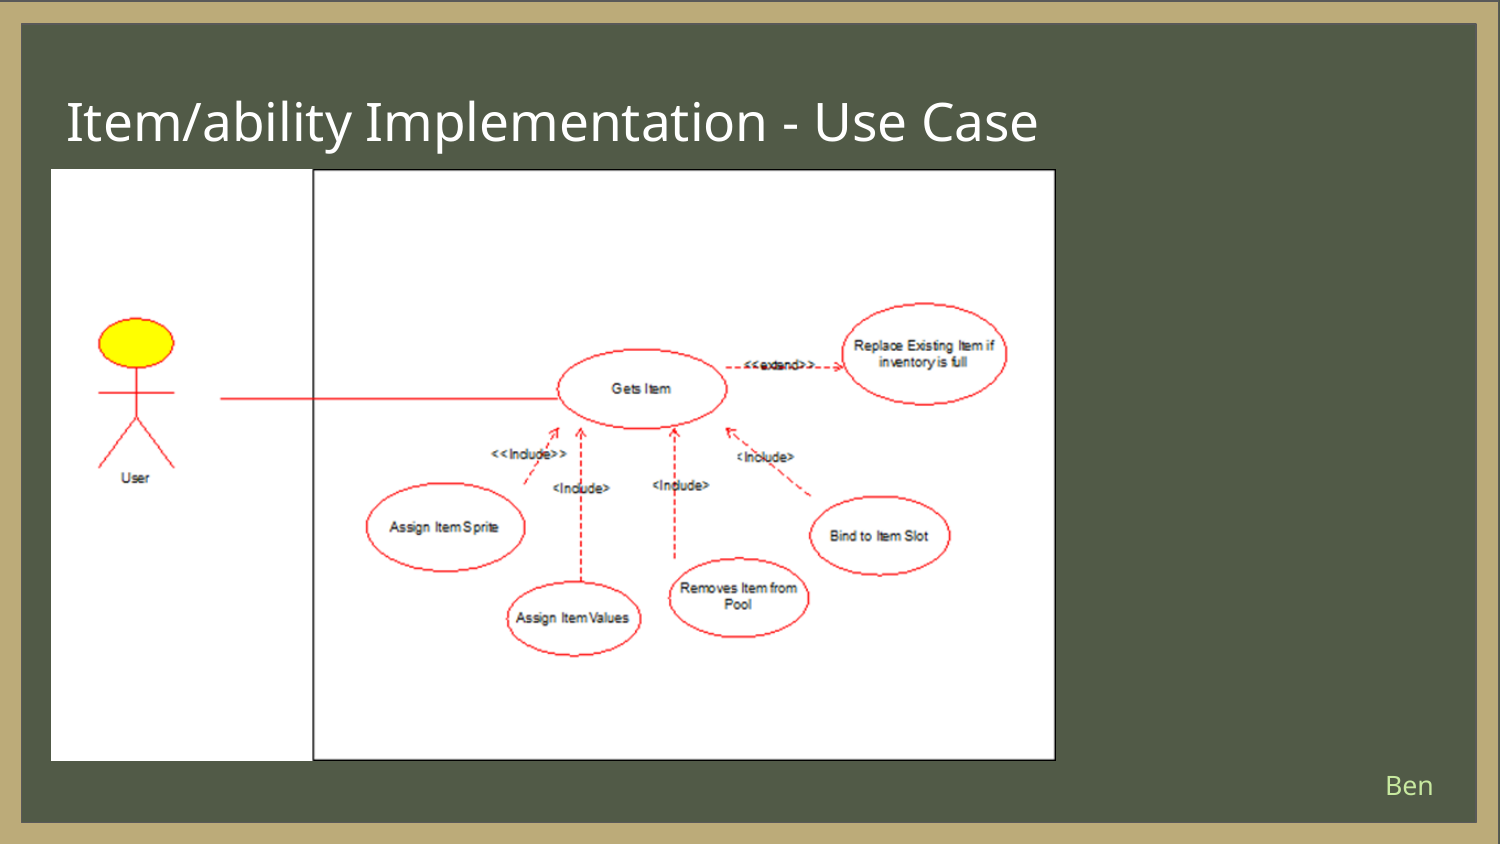

# Item/ability Implementation - Use Case
Ben